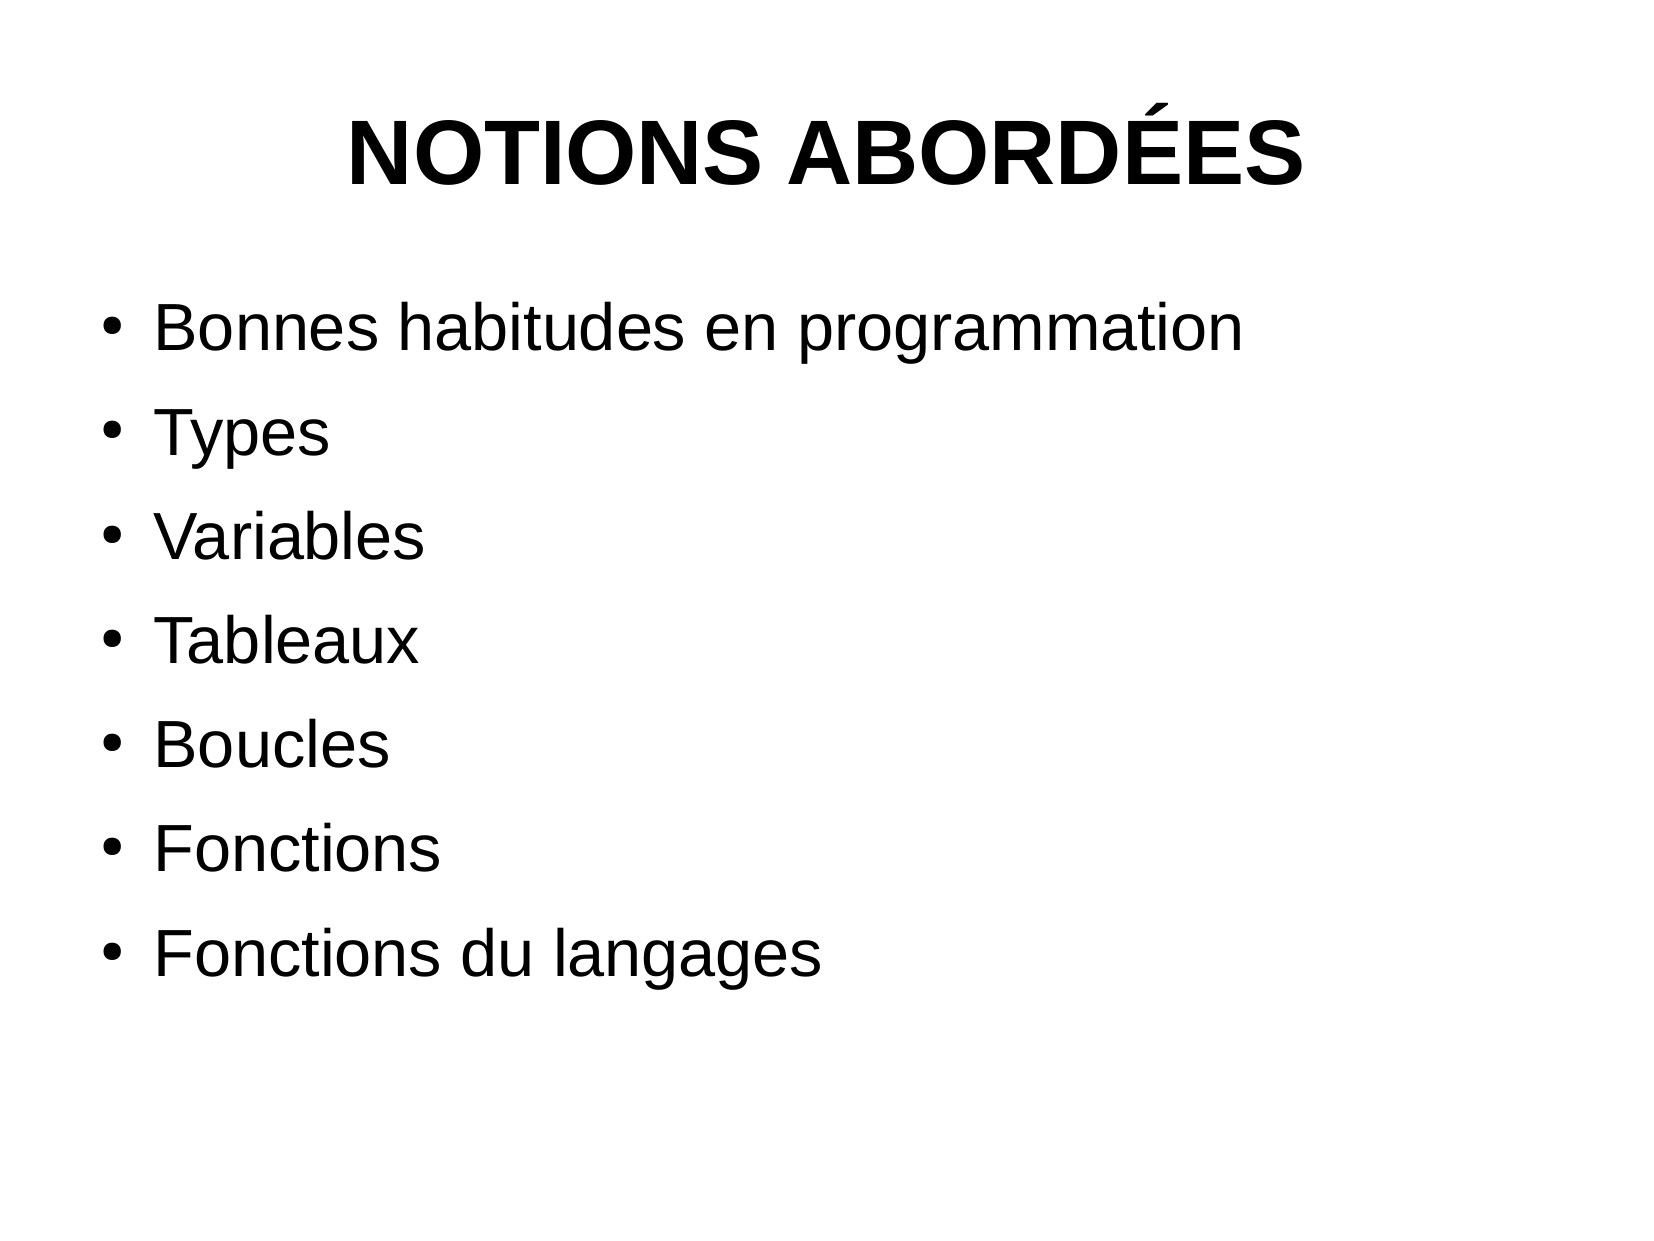

# NOTIONS ABORDÉES
Bonnes habitudes en programmation
Types
Variables
Tableaux
Boucles
Fonctions
Fonctions du langages